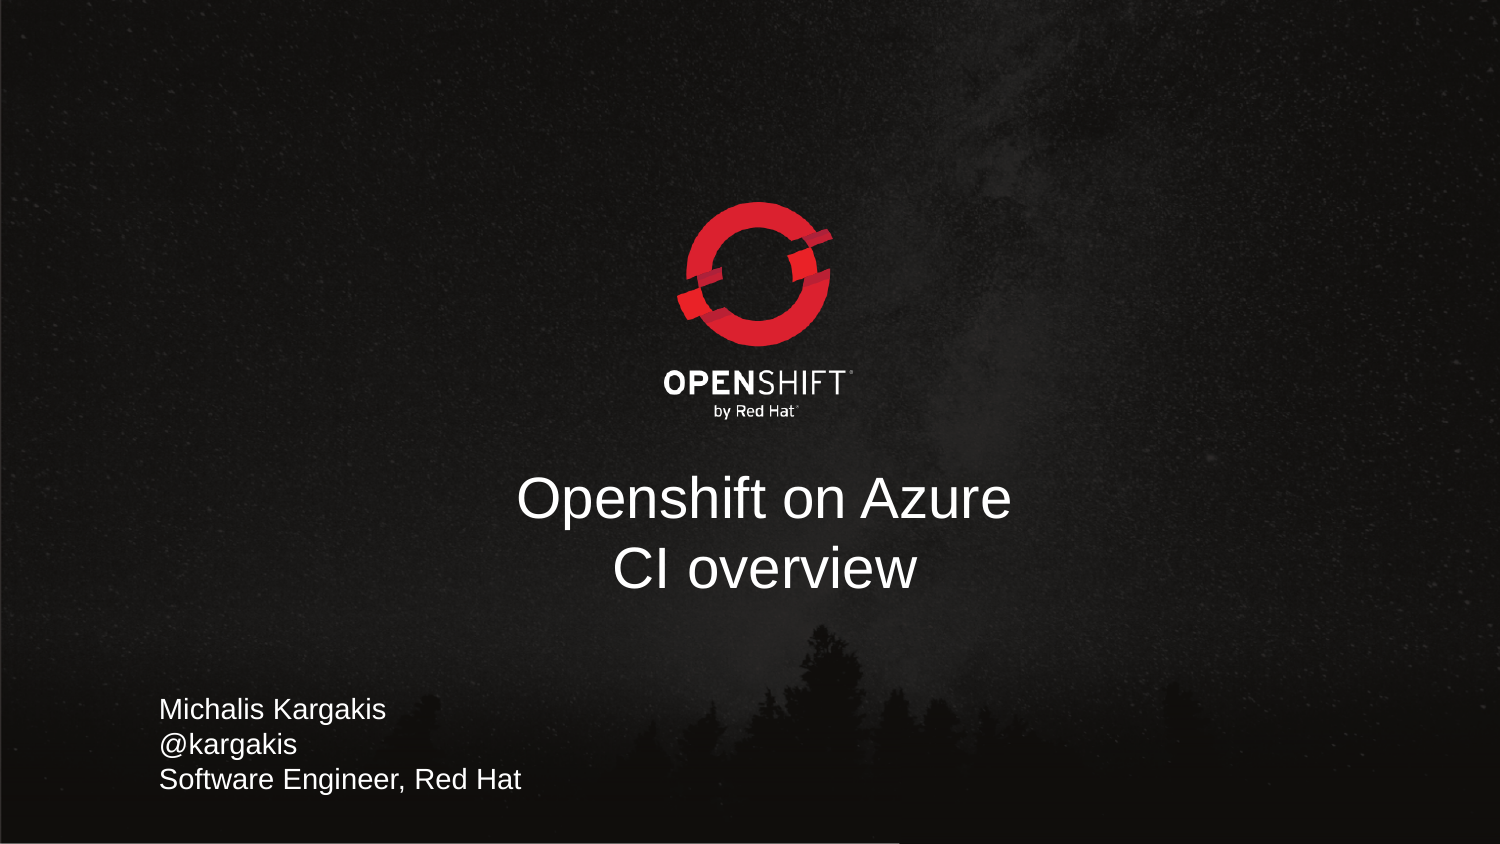

# Openshift on Azure CI overview
Michalis Kargakis
@kargakis
Software Engineer, Red Hat